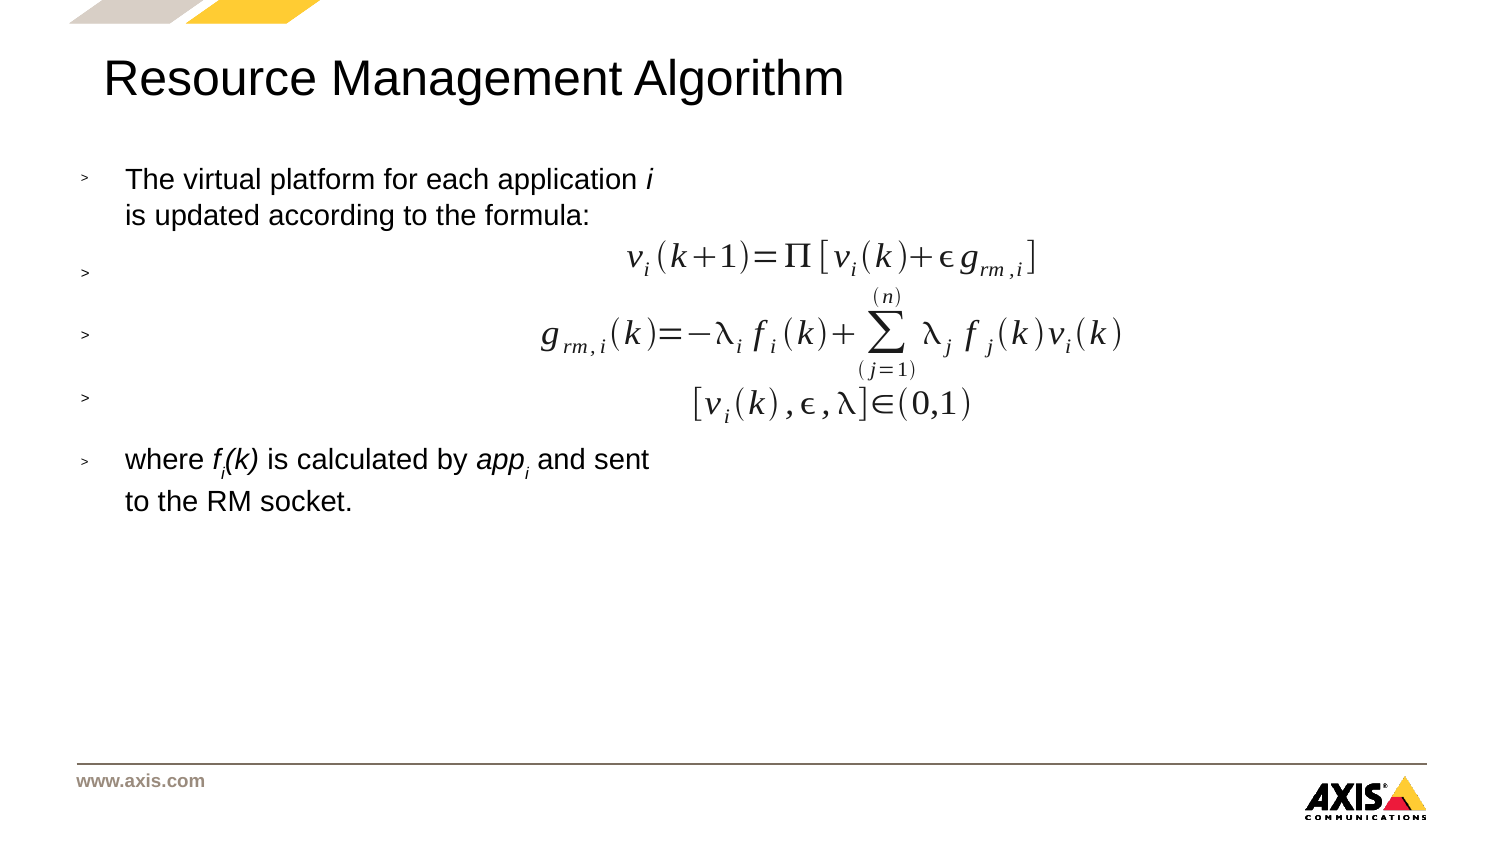

# Resource Management Algorithm
The virtual platform for each application i is updated according to the formula:
where fi(k) is calculated by appi and sent to the RM socket.